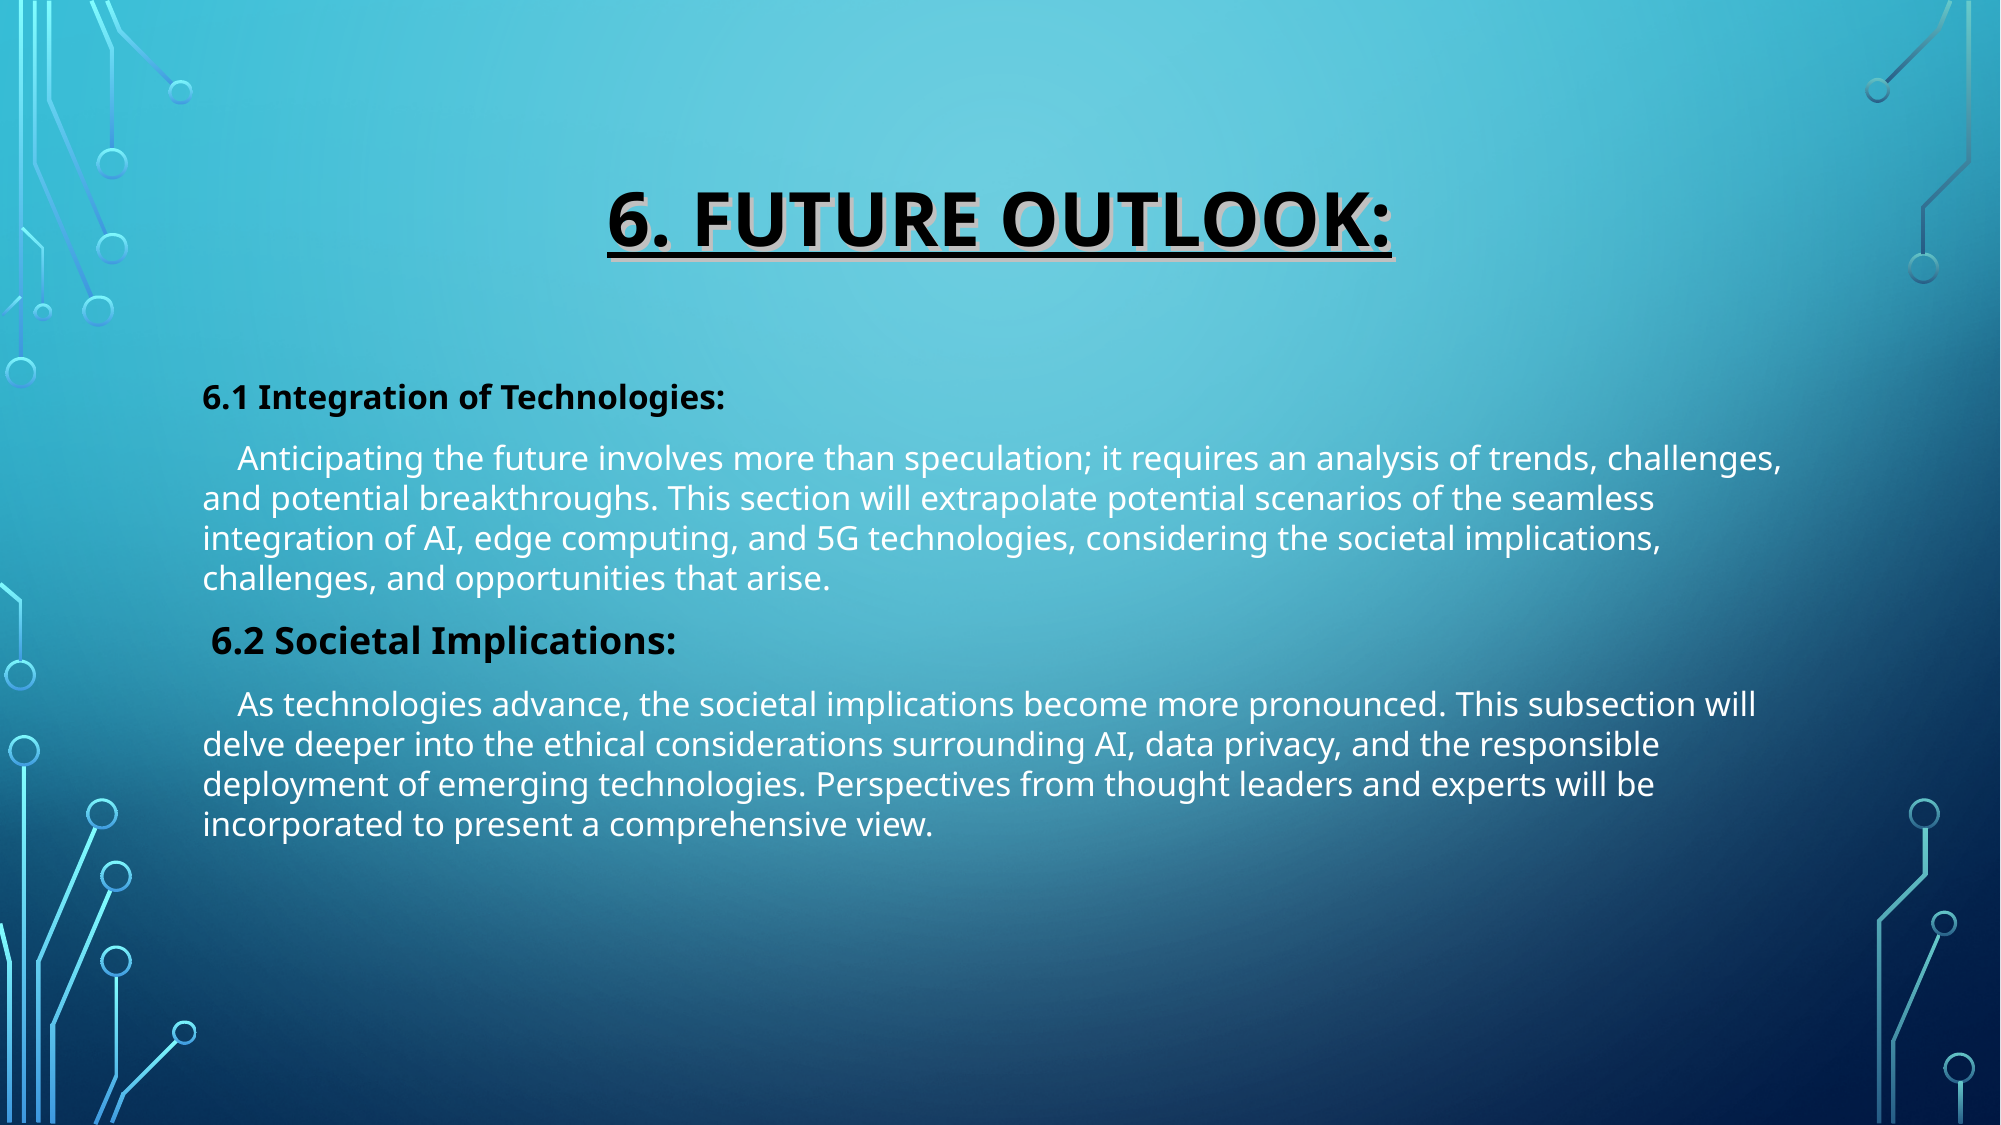

# 6. Future Outlook:
6.1 Integration of Technologies:
 Anticipating the future involves more than speculation; it requires an analysis of trends, challenges, and potential breakthroughs. This section will extrapolate potential scenarios of the seamless integration of AI, edge computing, and 5G technologies, considering the societal implications, challenges, and opportunities that arise.
 6.2 Societal Implications:
 As technologies advance, the societal implications become more pronounced. This subsection will delve deeper into the ethical considerations surrounding AI, data privacy, and the responsible deployment of emerging technologies. Perspectives from thought leaders and experts will be incorporated to present a comprehensive view.